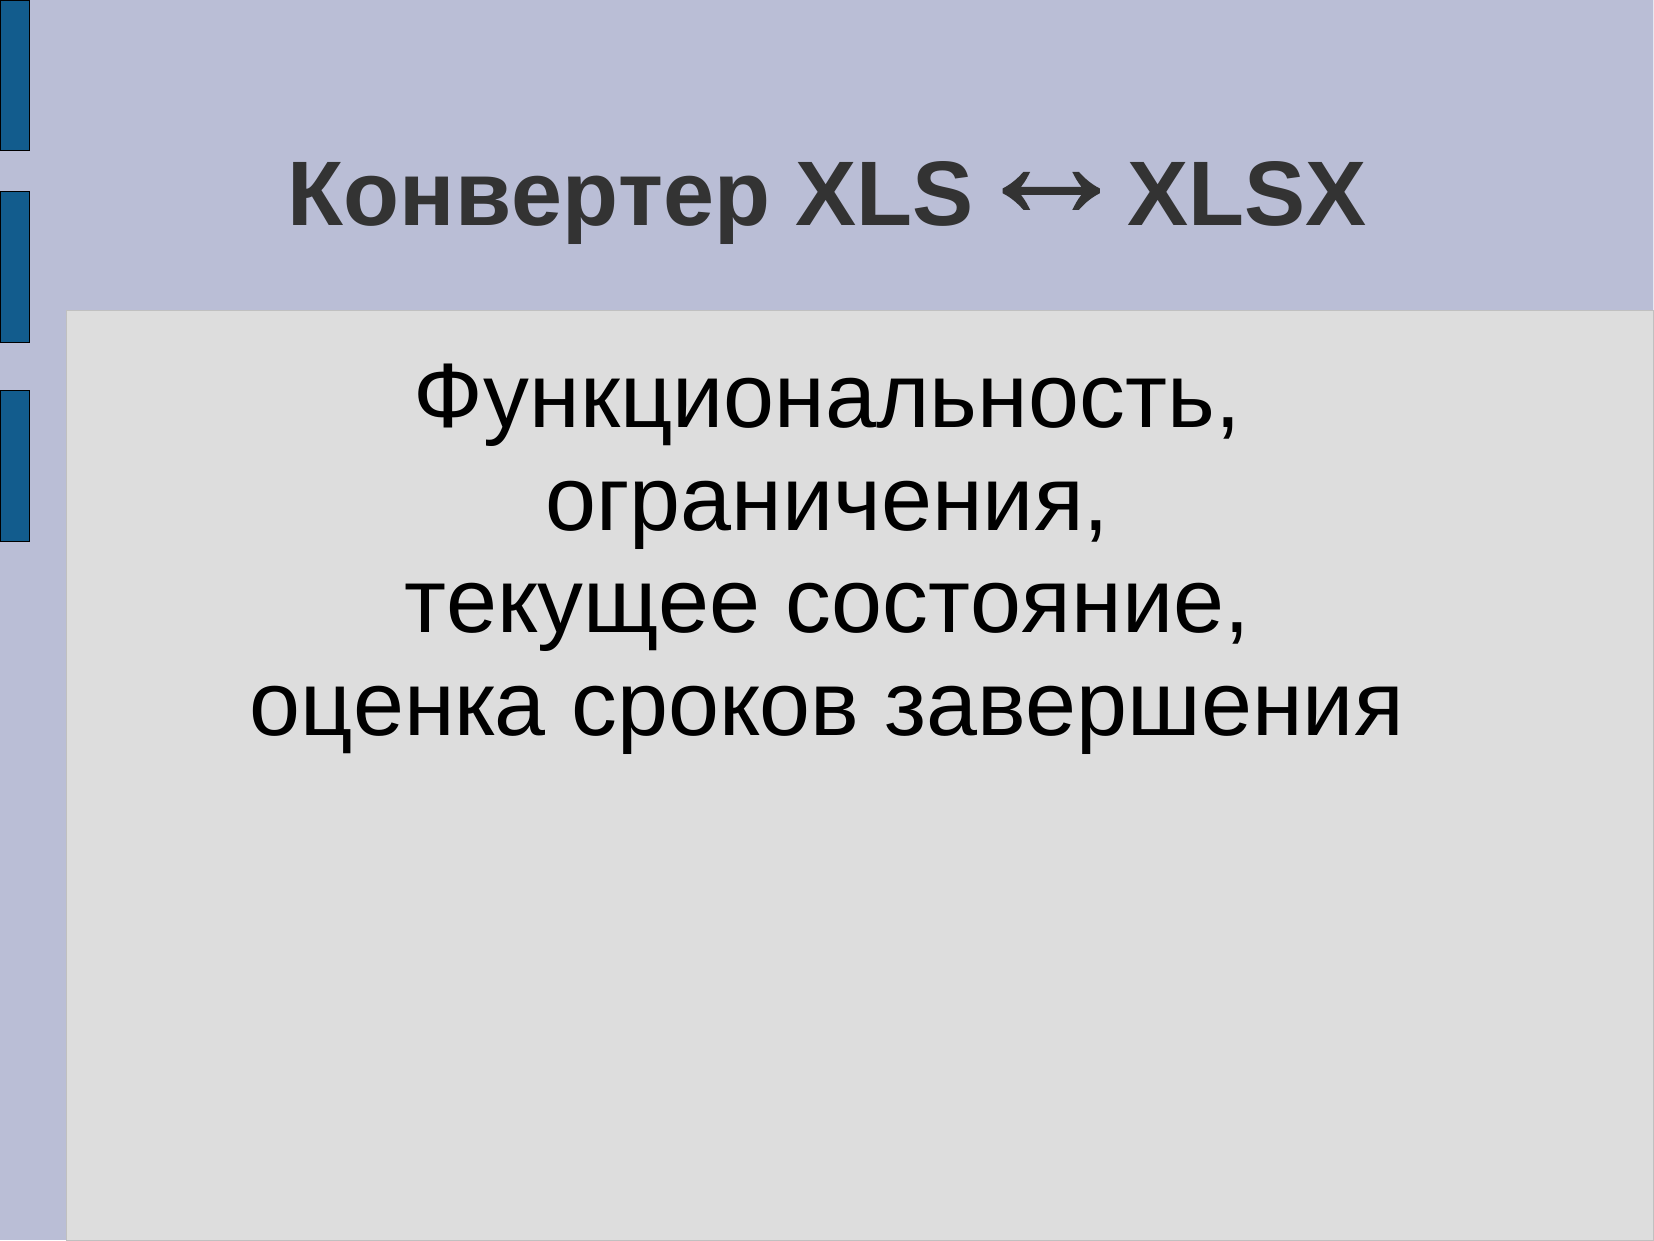

# Конвертер XLS  XLSX
Функциональность, ограничения,
текущее состояние,
оценка сроков завершения